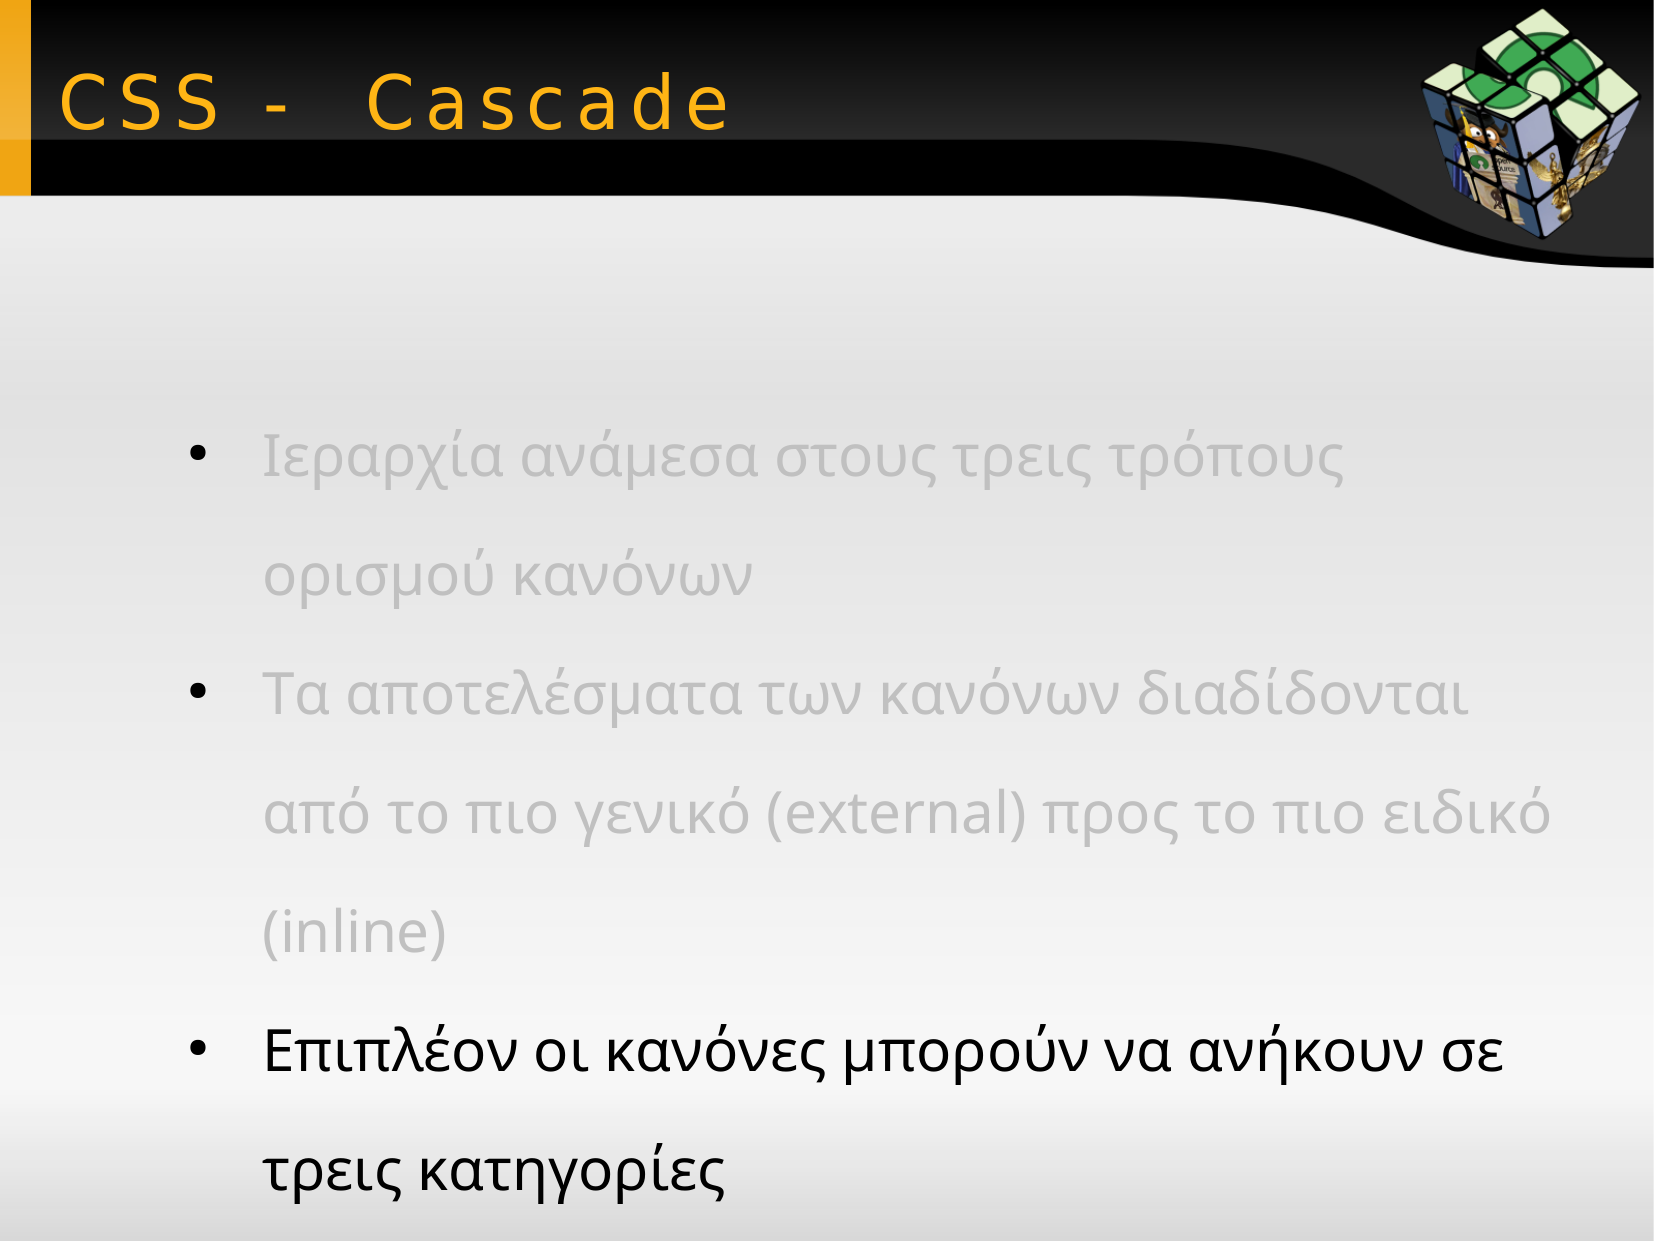

# CSS - Cascade
Ιεραρχία ανάμεσα στους τρεις τρόπους ορισμού κανόνων
Τα αποτελέσματα των κανόνων διαδίδονται από το πιο γενικό (external) προς το πιο ειδικό (inline)
Επιπλέον οι κανόνες μπορούν να ανήκουν σε τρεις κατηγορίες